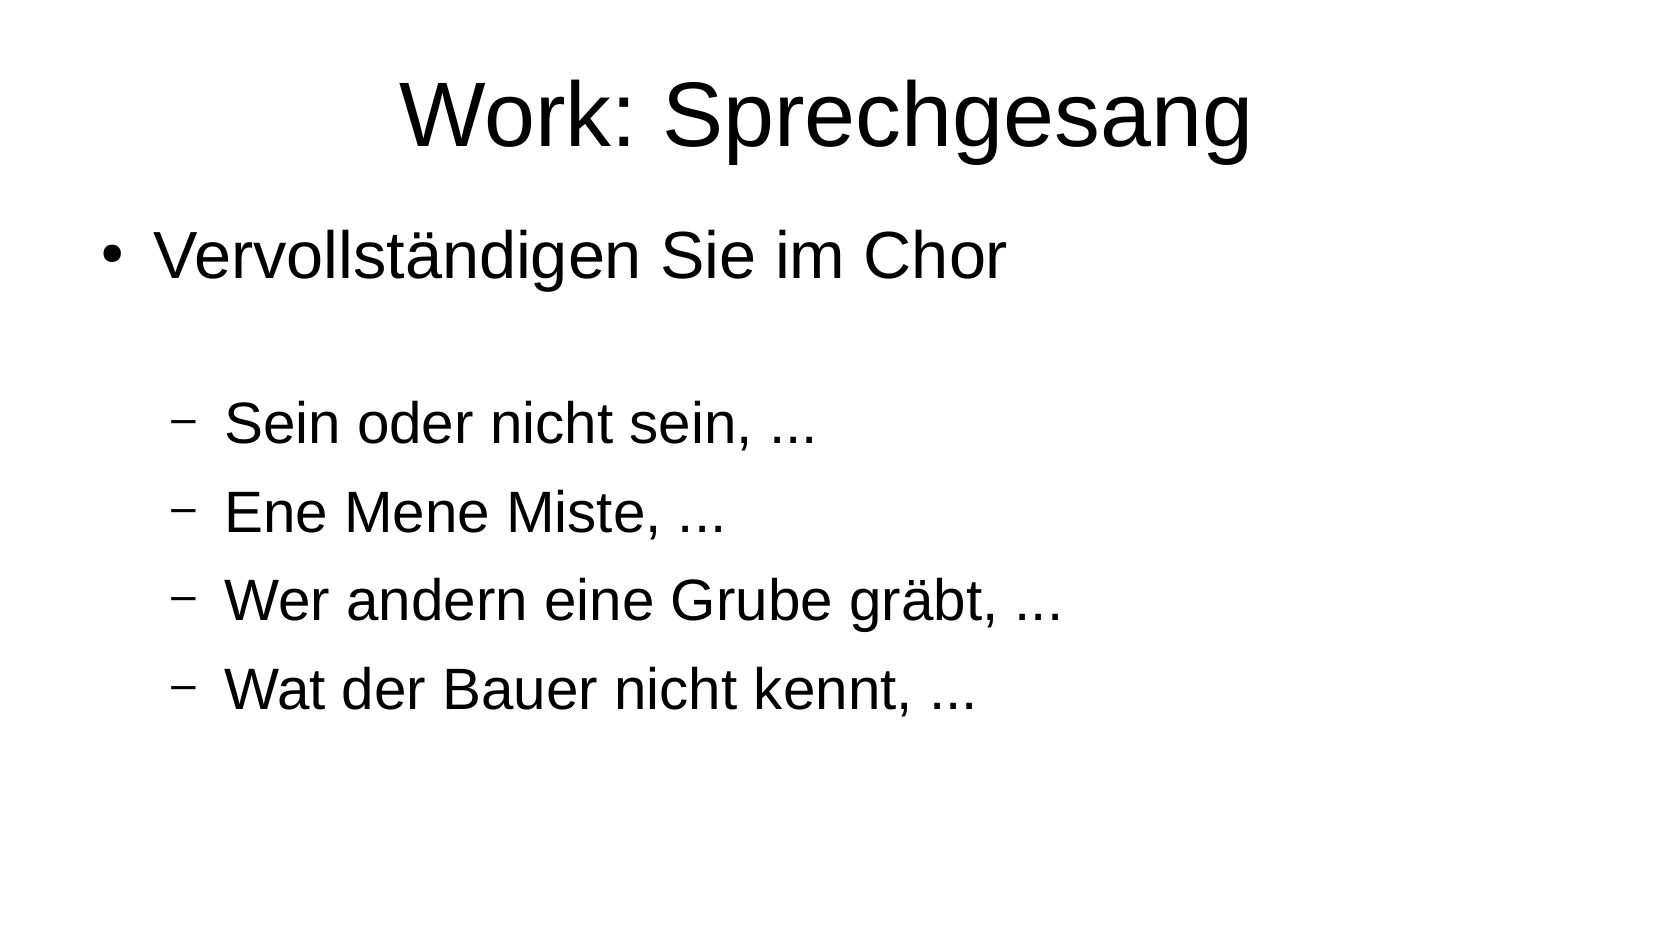

# Work: Sprechgesang
Vervollständigen Sie im Chor
Sein oder nicht sein, ...
Ene Mene Miste, ...
Wer andern eine Grube gräbt, ...
Wat der Bauer nicht kennt, ...